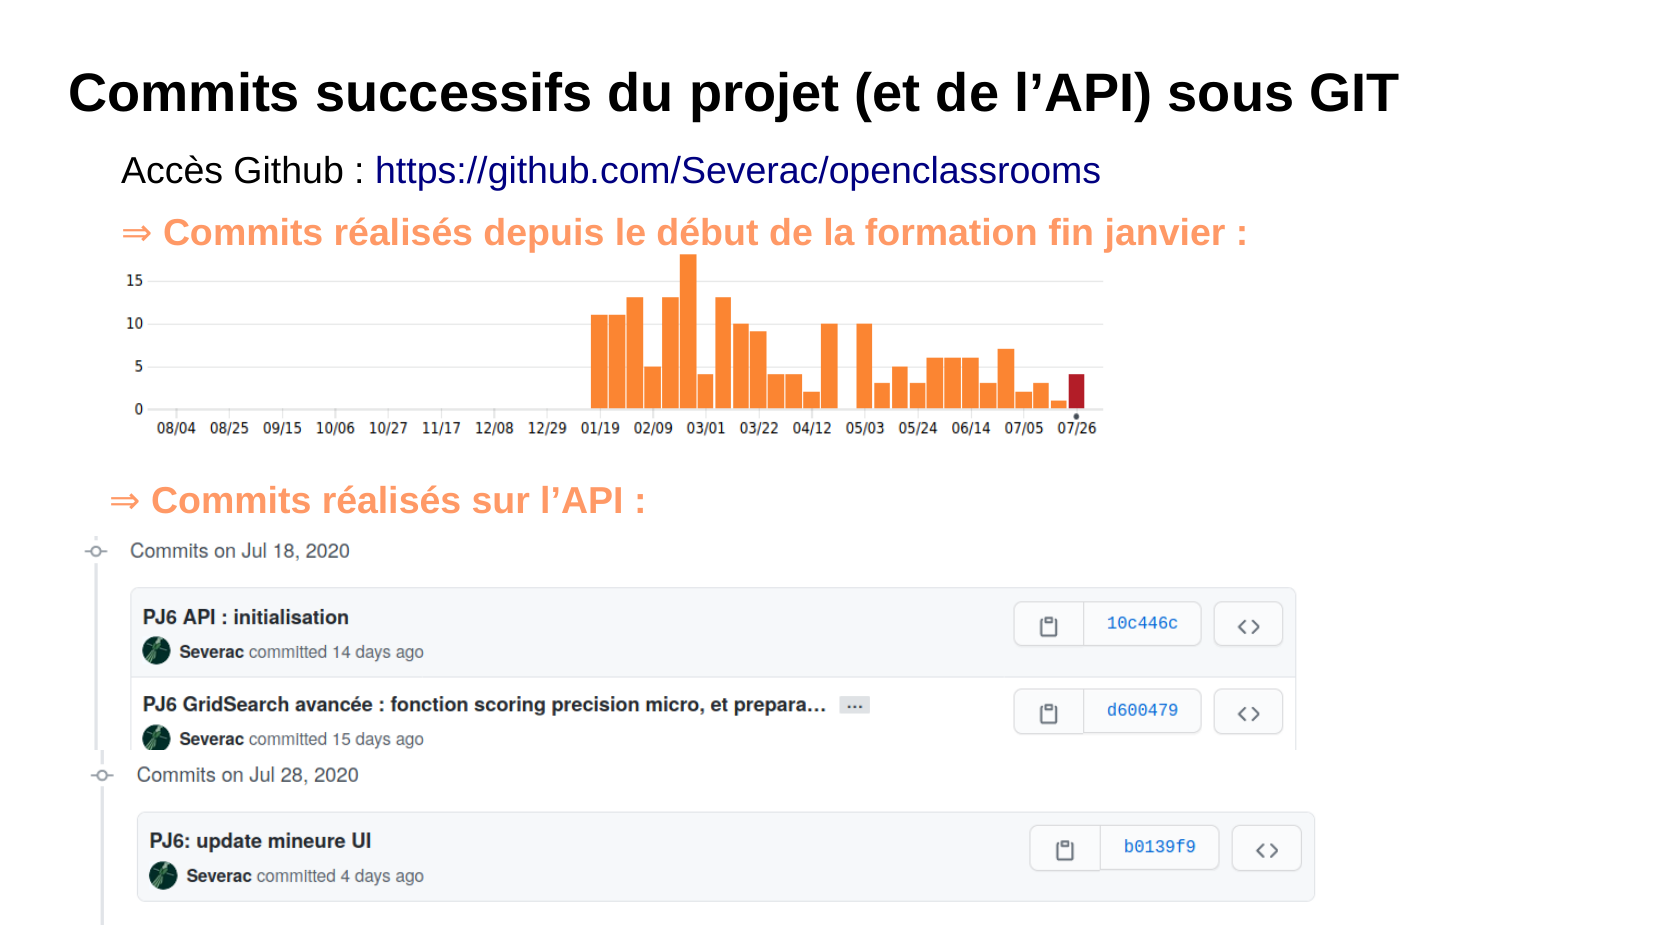

Commits successifs du projet (et de l’API) sous GIT
Accès Github : https://github.com/Severac/openclassrooms
⇒ Commits réalisés depuis le début de la formation fin janvier :
⇒ Commits réalisés sur l’API :